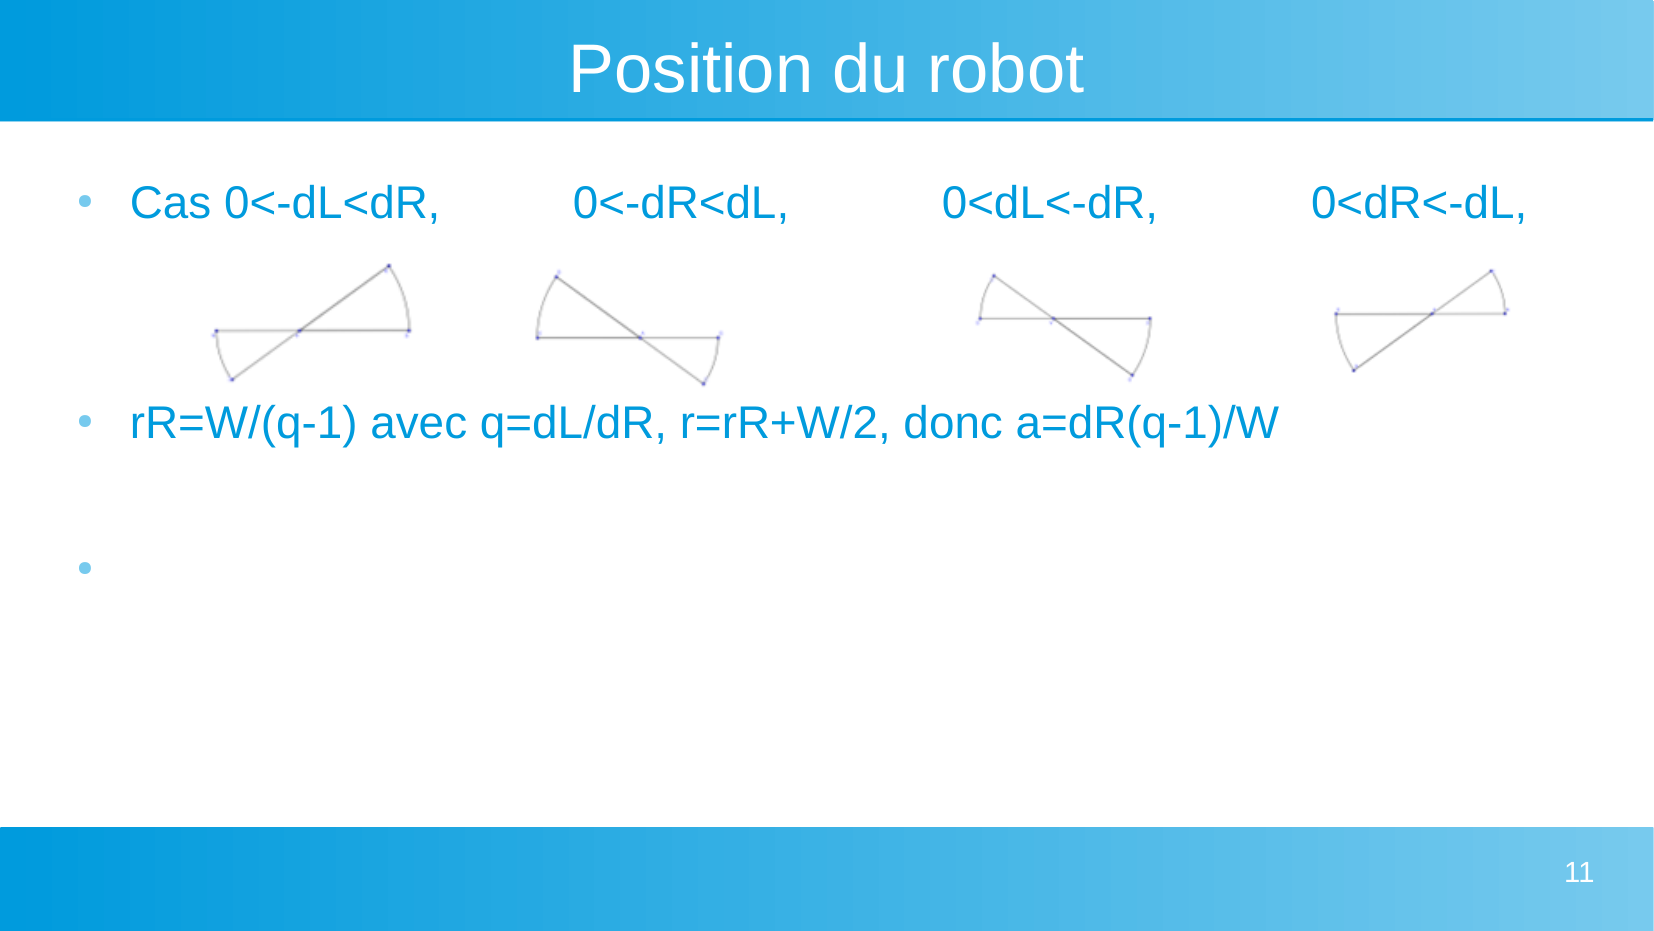

# Position du robot
Cas 0<-dL<dR, 		0<-dR<dL, 		0<dL<-dR, 		0<dR<-dL,
rR=W/(q-1) avec q=dL/dR, r=rR+W/2, donc a=dR(q-1)/W
11